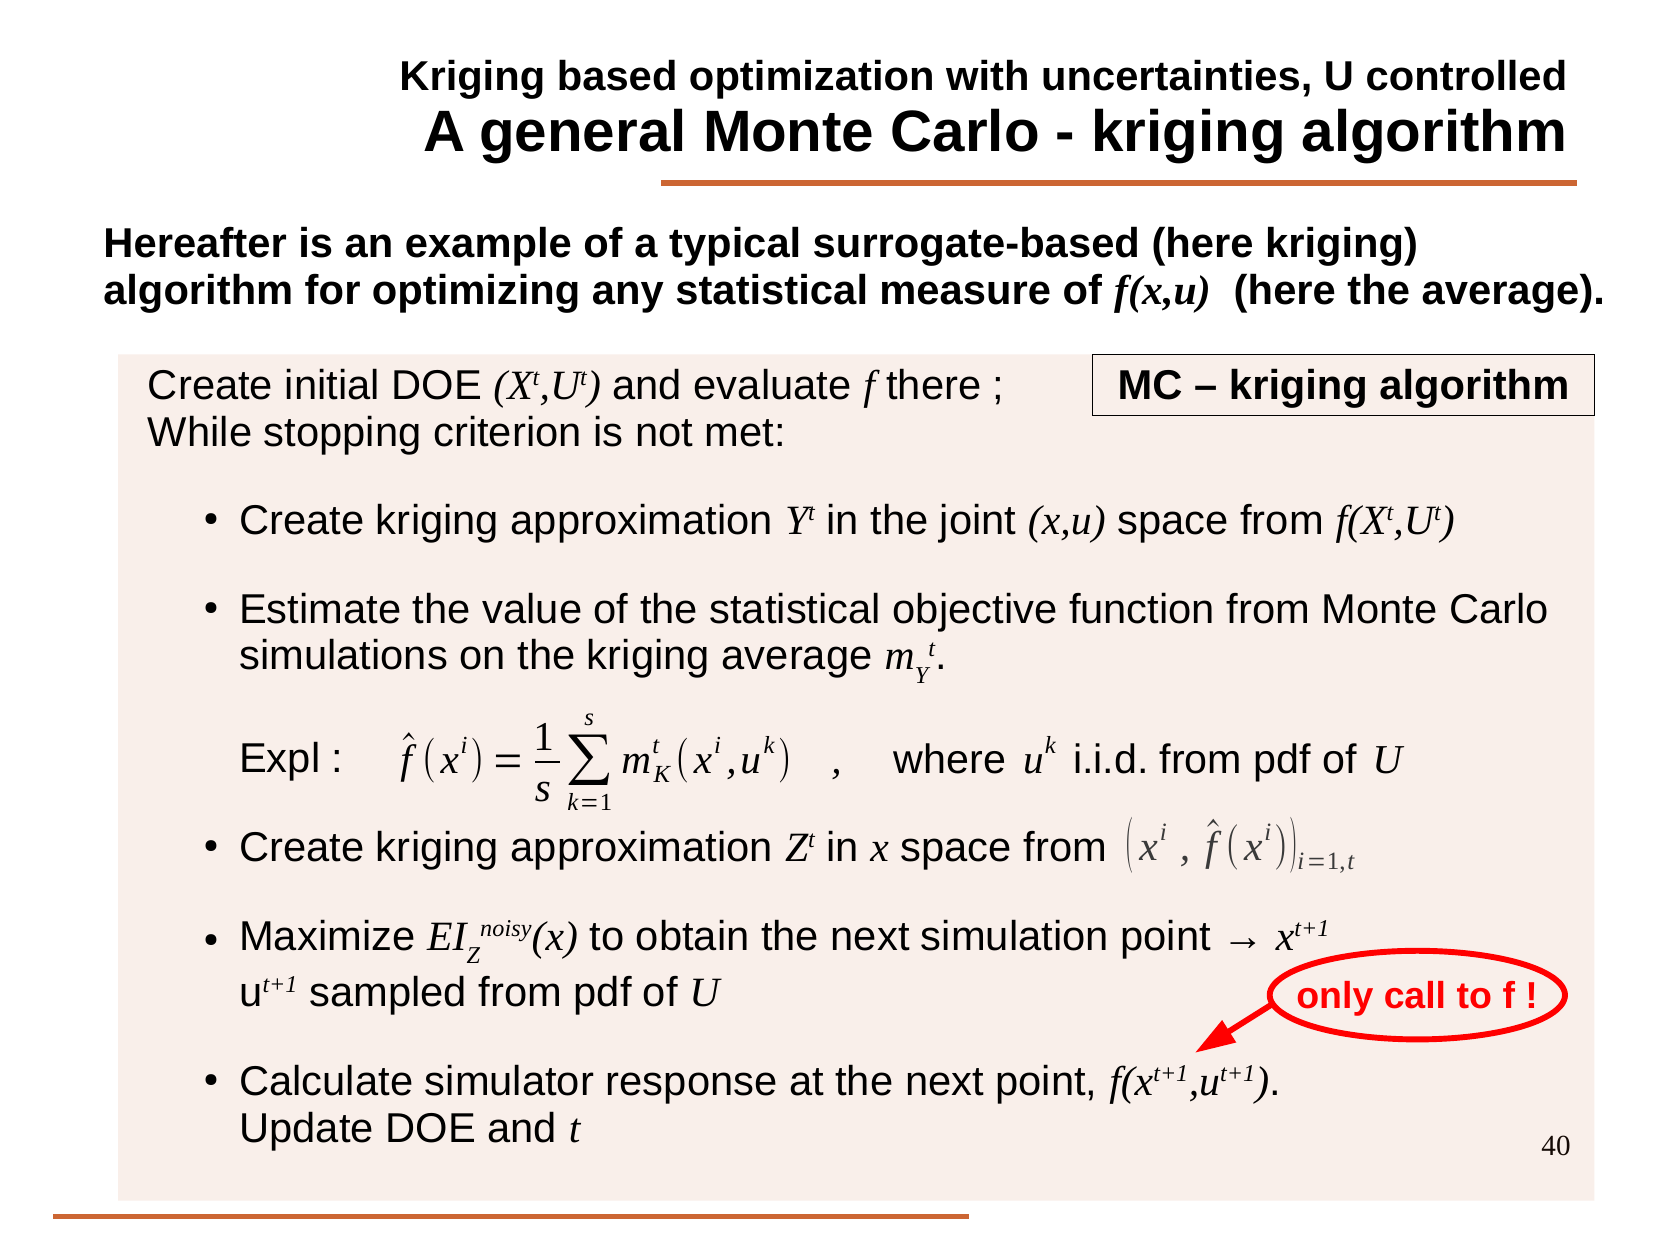

Kriging based optimization with uncertainties, U controlled
A general Monte Carlo - kriging algorithm
Hereafter is an example of a typical surrogate-based (here kriging) algorithm for optimizing any statistical measure of f(x,u) (here the average).
Create initial DOE (Xt,Ut) and evaluate f there ;
While stopping criterion is not met:
Create kriging approximation Yt in the joint (x,u) space from f(Xt,Ut)
Estimate the value of the statistical objective function from Monte Carlo simulations on the kriging average mYt.
Expl :
Create kriging approximation Zt in x space from
Maximize EIZnoisy(x) to obtain the next simulation point → xt+1
ut+1 sampled from pdf of U
Calculate simulator response at the next point, f(xt+1,ut+1).
Update DOE and t
MC – kriging algorithm
only call to f !
40